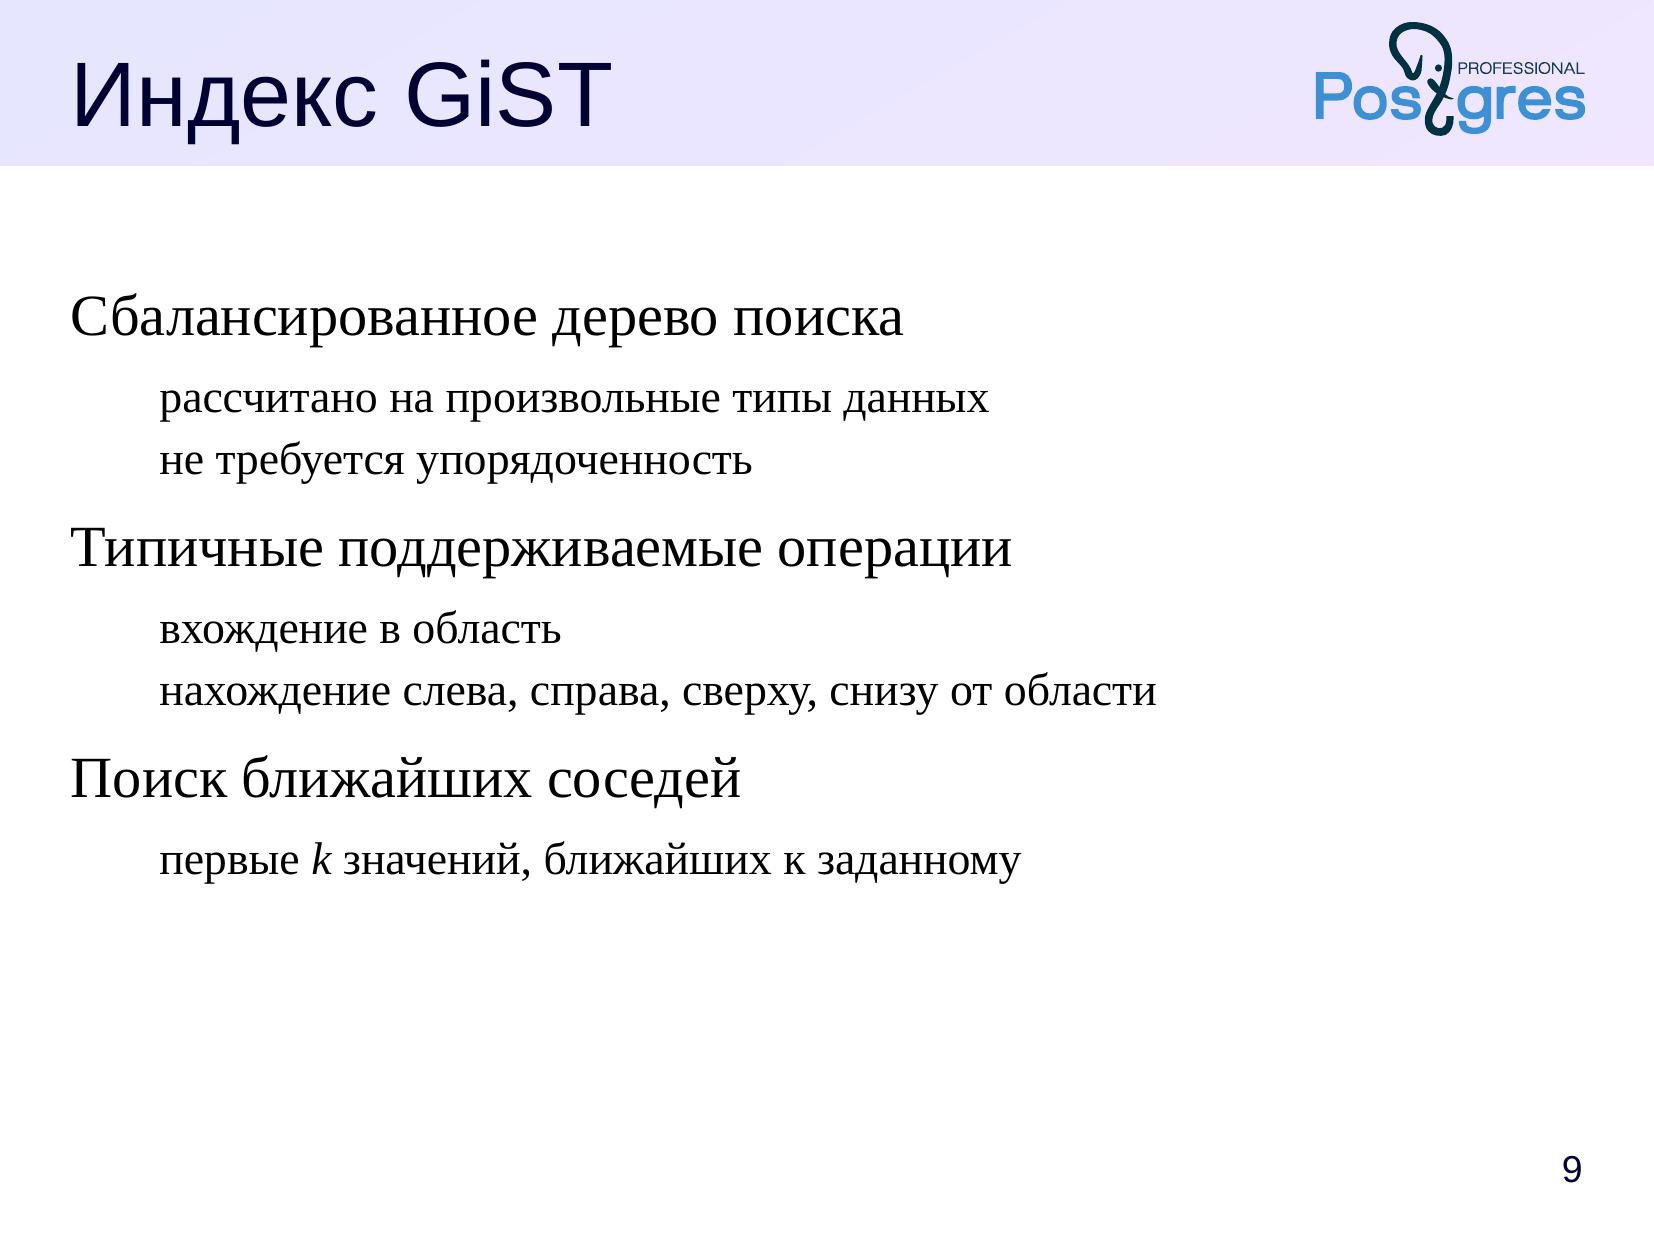

Индекс GiST
# Сбалансированное дерево поиска
рассчитано на произвольные типы данных
не требуется упорядоченность
Типичные поддерживаемые операции
вхождение в область
нахождение слева, справа, сверху, снизу от области
Поиск ближайших соседей
первые k значений, ближайших к заданному